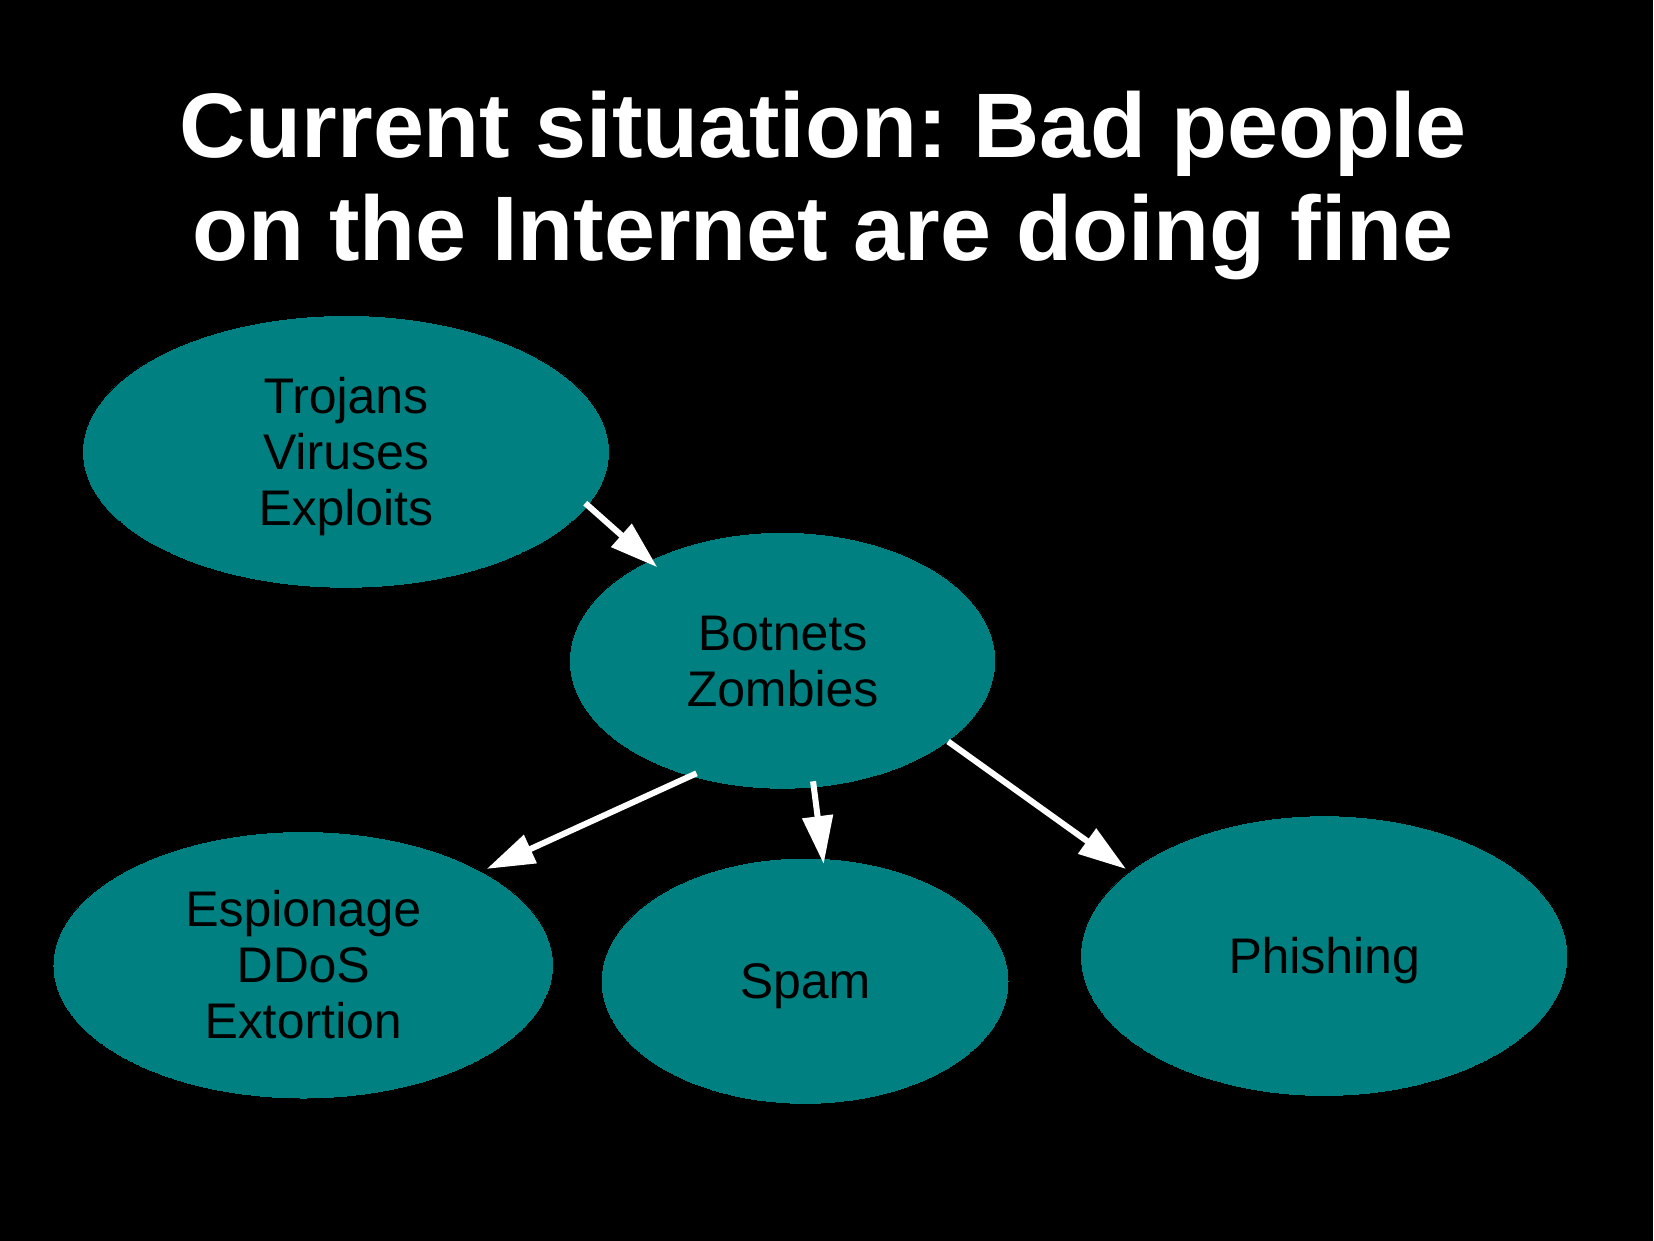

# Current situation: Bad people on the Internet are doing fine
Trojans
Viruses
Exploits
Botnets
Zombies
Phishing
Espionage
DDoS
Extortion
Spam